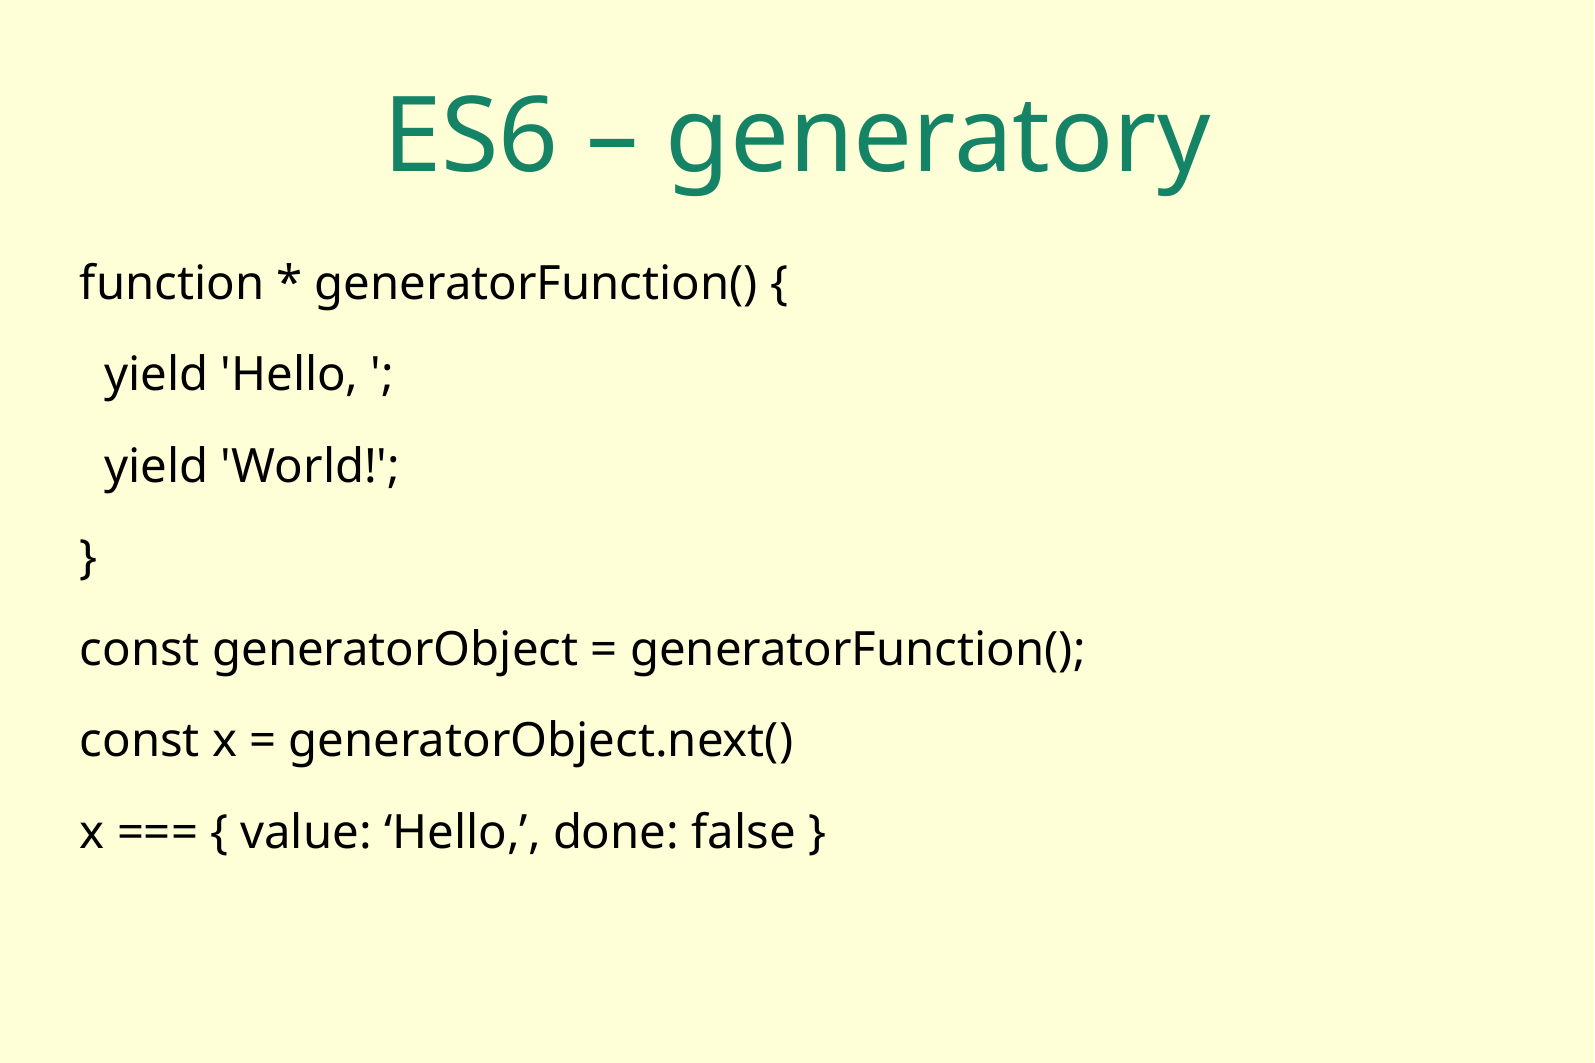

# ES6 – generatory
function * generatorFunction() {
 yield 'Hello, ';
 yield 'World!';
}
const generatorObject = generatorFunction();
const x = generatorObject.next()
x === { value: ‘Hello,’, done: false }